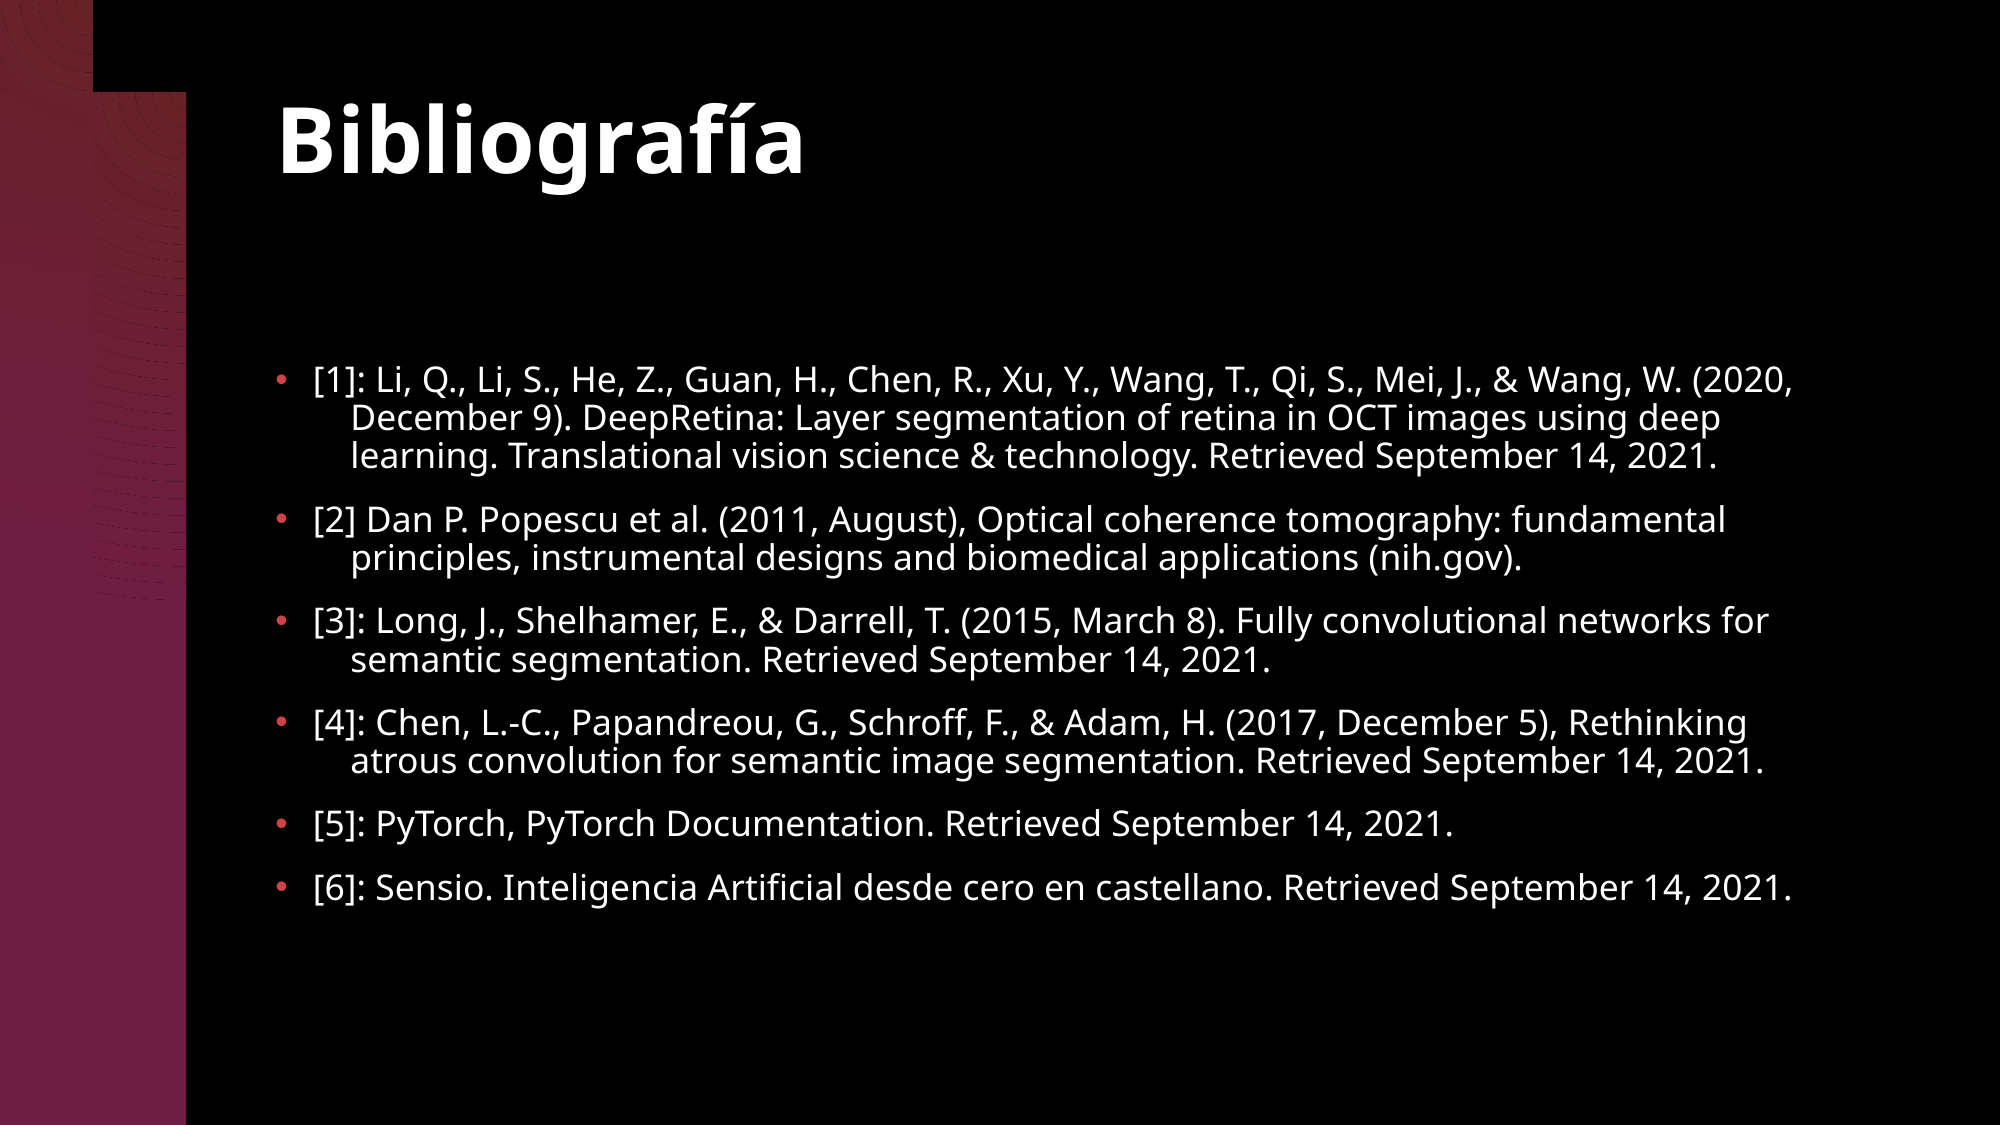

# Bibliografía
[1]: Li, Q., Li, S., He, Z., Guan, H., Chen, R., Xu, Y., Wang, T., Qi, S., Mei, J., & Wang, W. (2020, December 9). DeepRetina: Layer segmentation of retina in OCT images using deep learning. Translational vision science & technology. Retrieved September 14, 2021.
[2] Dan P. Popescu et al. (2011, August), Optical coherence tomography: fundamental principles, instrumental designs and biomedical applications (nih.gov).
[3]: Long, J., Shelhamer, E., & Darrell, T. (2015, March 8). Fully convolutional networks for semantic segmentation. Retrieved September 14, 2021.
[4]: Chen, L.-C., Papandreou, G., Schroff, F., & Adam, H. (2017, December 5), Rethinking atrous convolution for semantic image segmentation. Retrieved September 14, 2021.
[5]: PyTorch, PyTorch Documentation. Retrieved September 14, 2021.
[6]: Sensio. Inteligencia Artificial desde cero en castellano. Retrieved September 14, 2021.